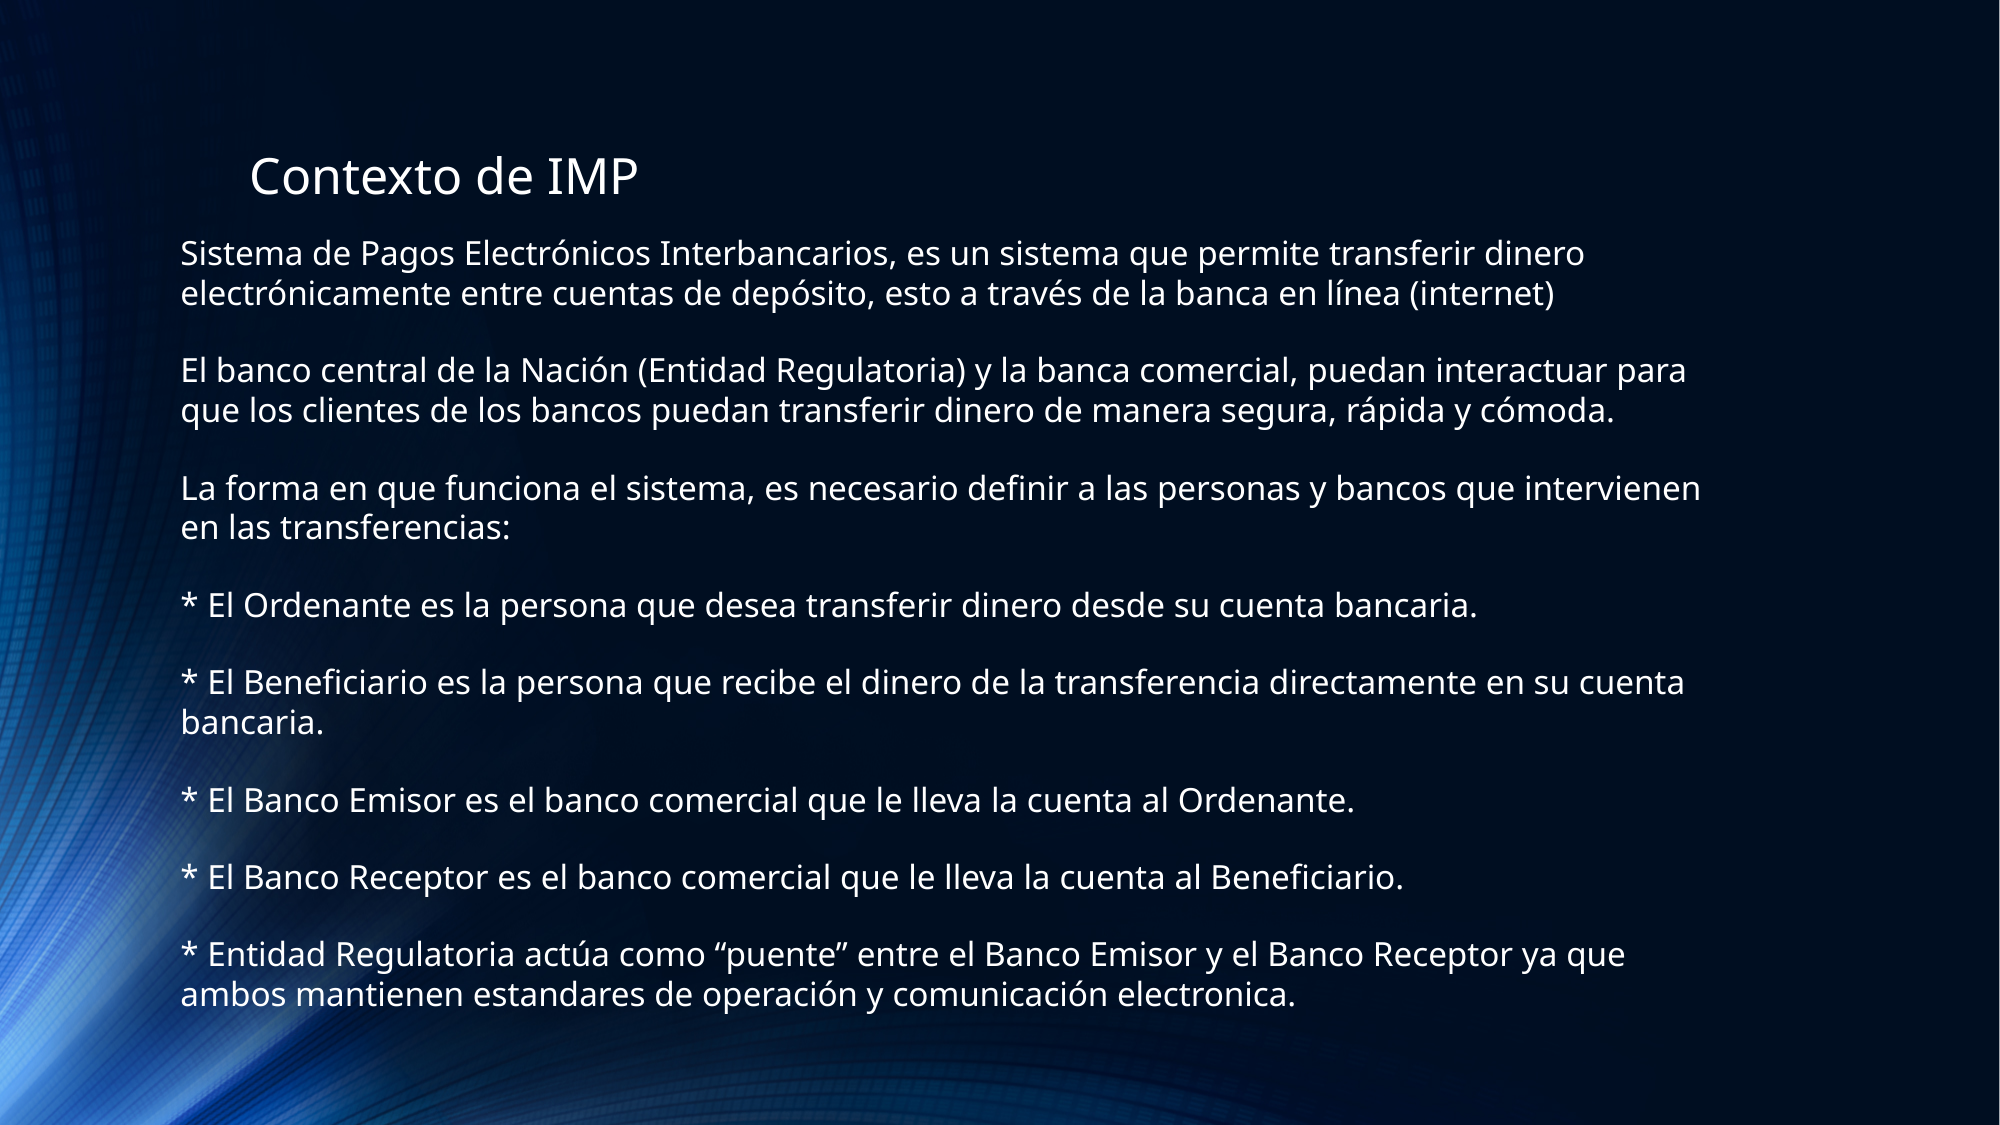

# Contexto de IMP
Sistema de Pagos Electrónicos Interbancarios, es un sistema que permite transferir dinero electrónicamente entre cuentas de depósito, esto a través de la banca en línea (internet)
El banco central de la Nación (Entidad Regulatoria) y la banca comercial, puedan interactuar para que los clientes de los bancos puedan transferir dinero de manera segura, rápida y cómoda.
La forma en que funciona el sistema, es necesario definir a las personas y bancos que intervienen en las transferencias:
* El Ordenante es la persona que desea transferir dinero desde su cuenta bancaria.
* El Beneficiario es la persona que recibe el dinero de la transferencia directamente en su cuenta bancaria.
* El Banco Emisor es el banco comercial que le lleva la cuenta al Ordenante.
* El Banco Receptor es el banco comercial que le lleva la cuenta al Beneficiario.
* Entidad Regulatoria actúa como “puente” entre el Banco Emisor y el Banco Receptor ya que ambos mantienen estandares de operación y comunicación electronica.